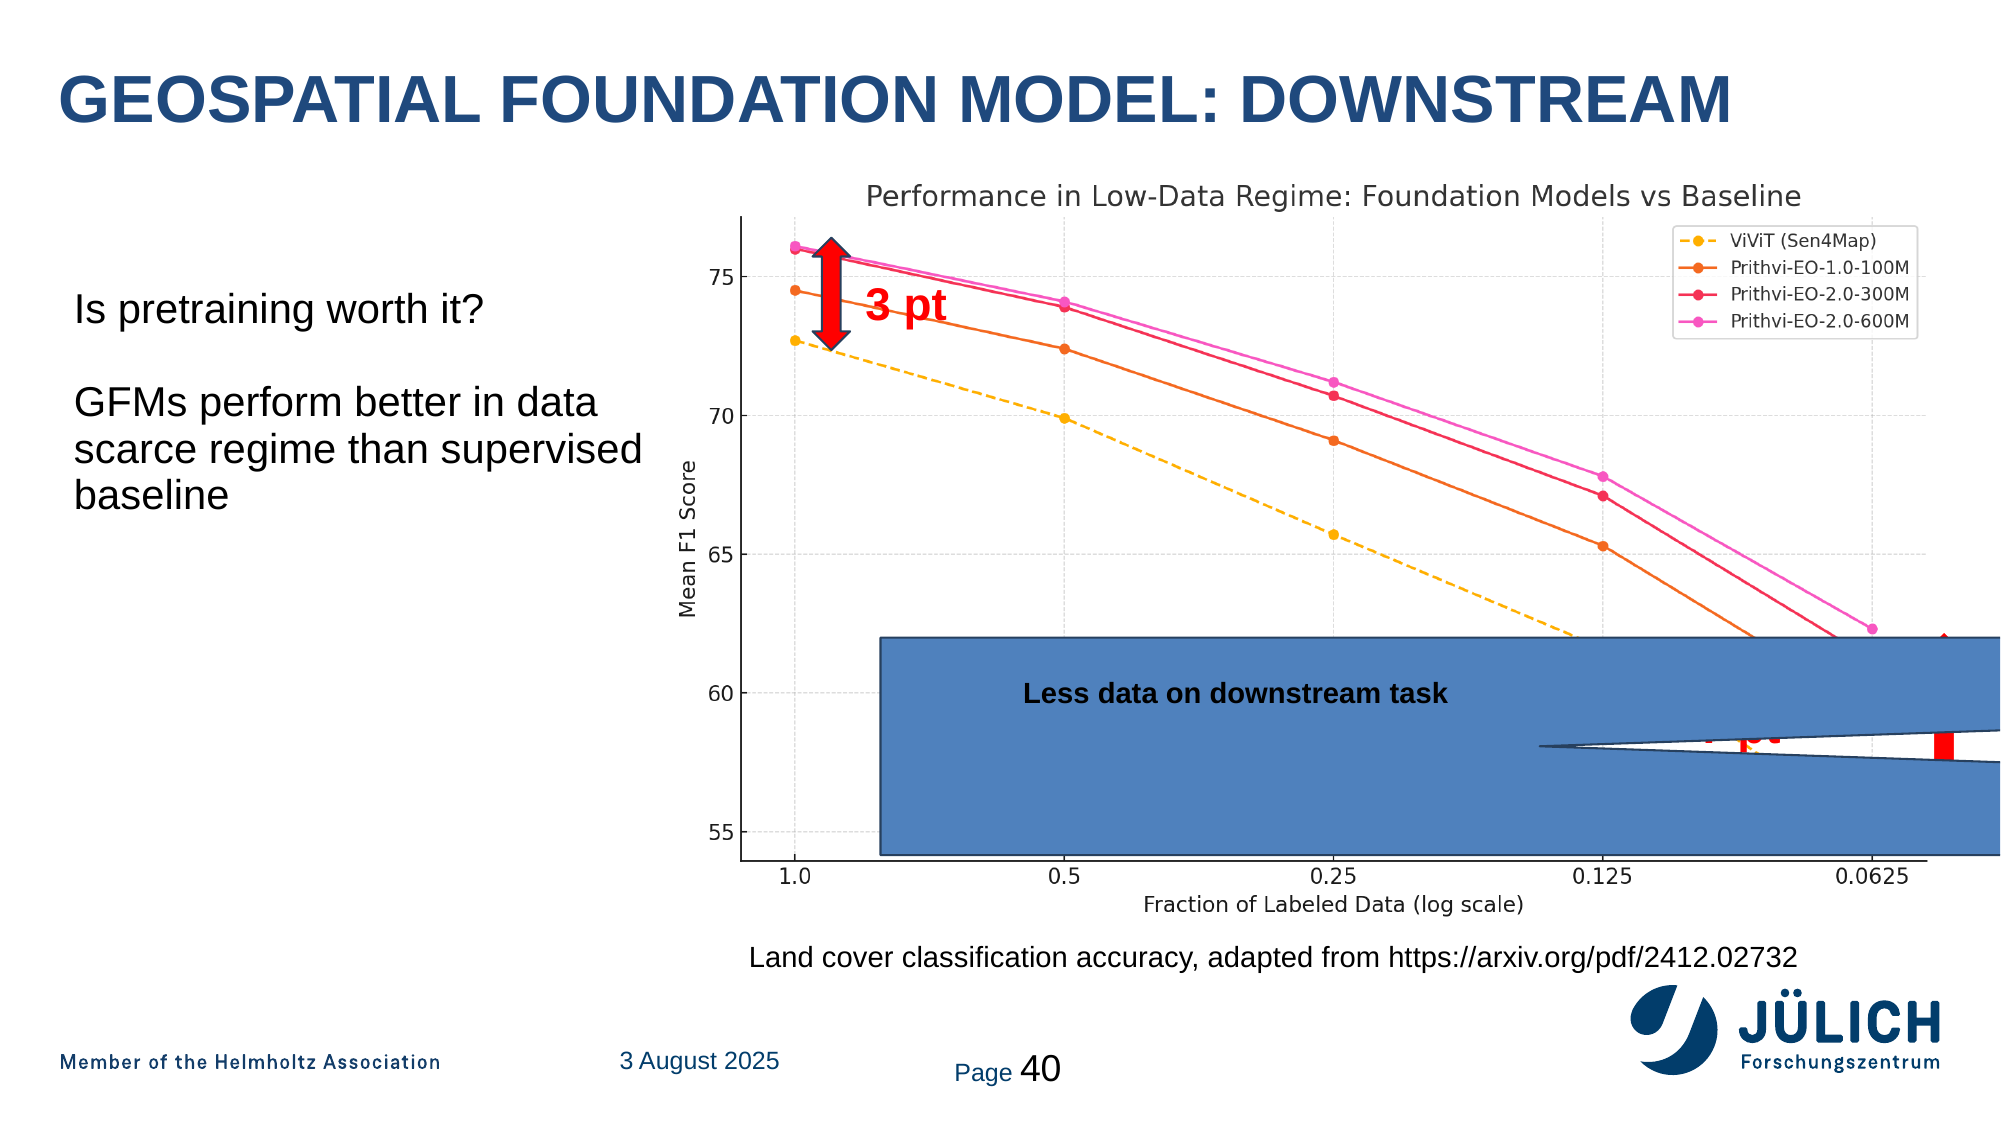

# Geospatial foundation model: downstream
3 pt
Is pretraining worth it?
GFMs perform better in data scarce regime than supervised baseline
Less data on downstream task
7 pt
Land cover classification accuracy, adapted from https://arxiv.org/pdf/2412.02732
3 August 2025
Page